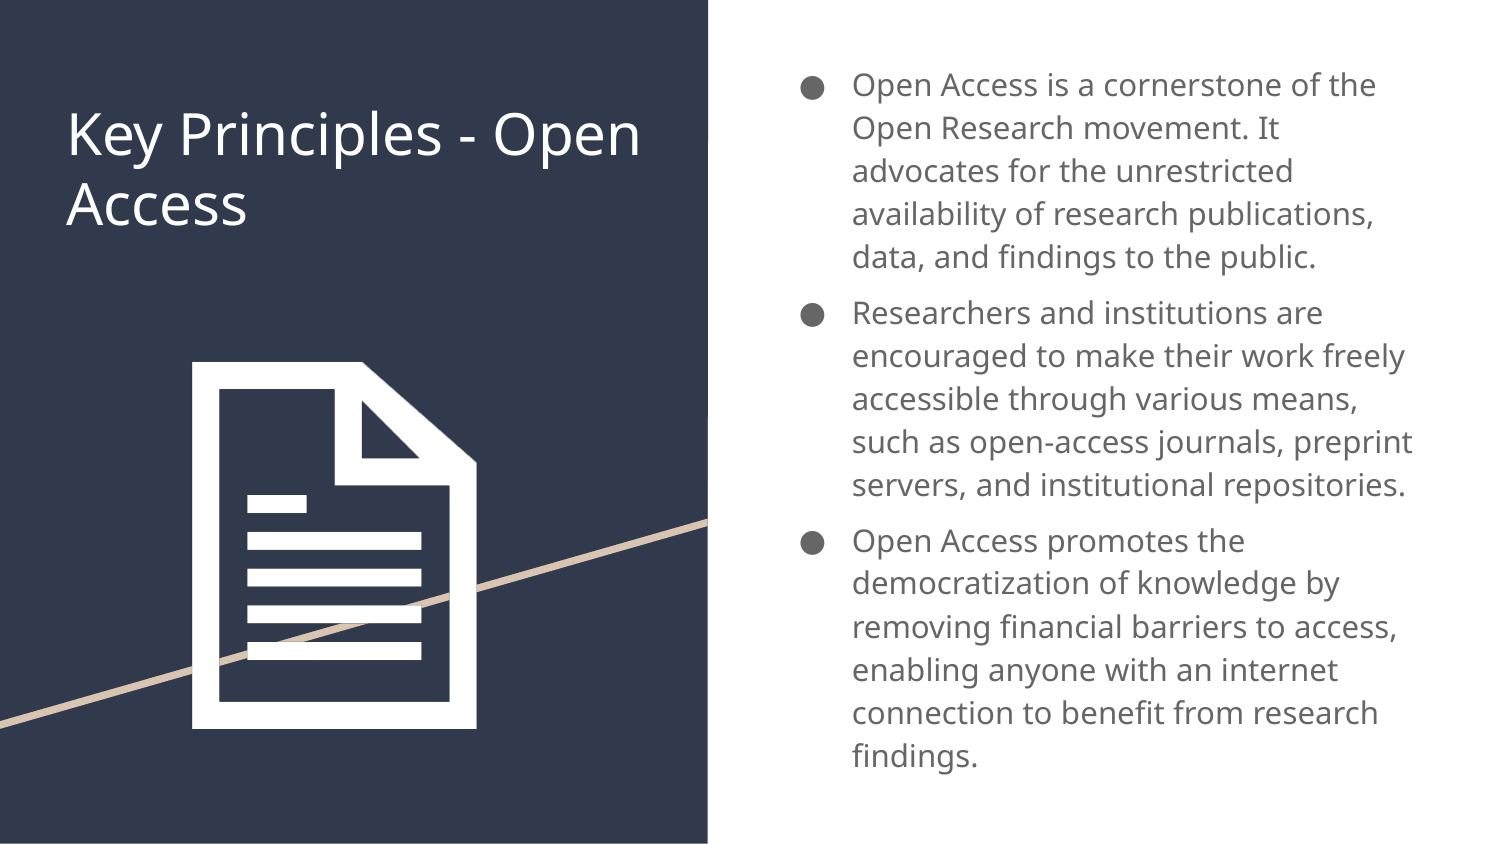

Open Access is a cornerstone of the Open Research movement. It advocates for the unrestricted availability of research publications, data, and findings to the public.
Researchers and institutions are encouraged to make their work freely accessible through various means, such as open-access journals, preprint servers, and institutional repositories.
Open Access promotes the democratization of knowledge by removing financial barriers to access, enabling anyone with an internet connection to benefit from research findings.
# Key Principles - Open Access